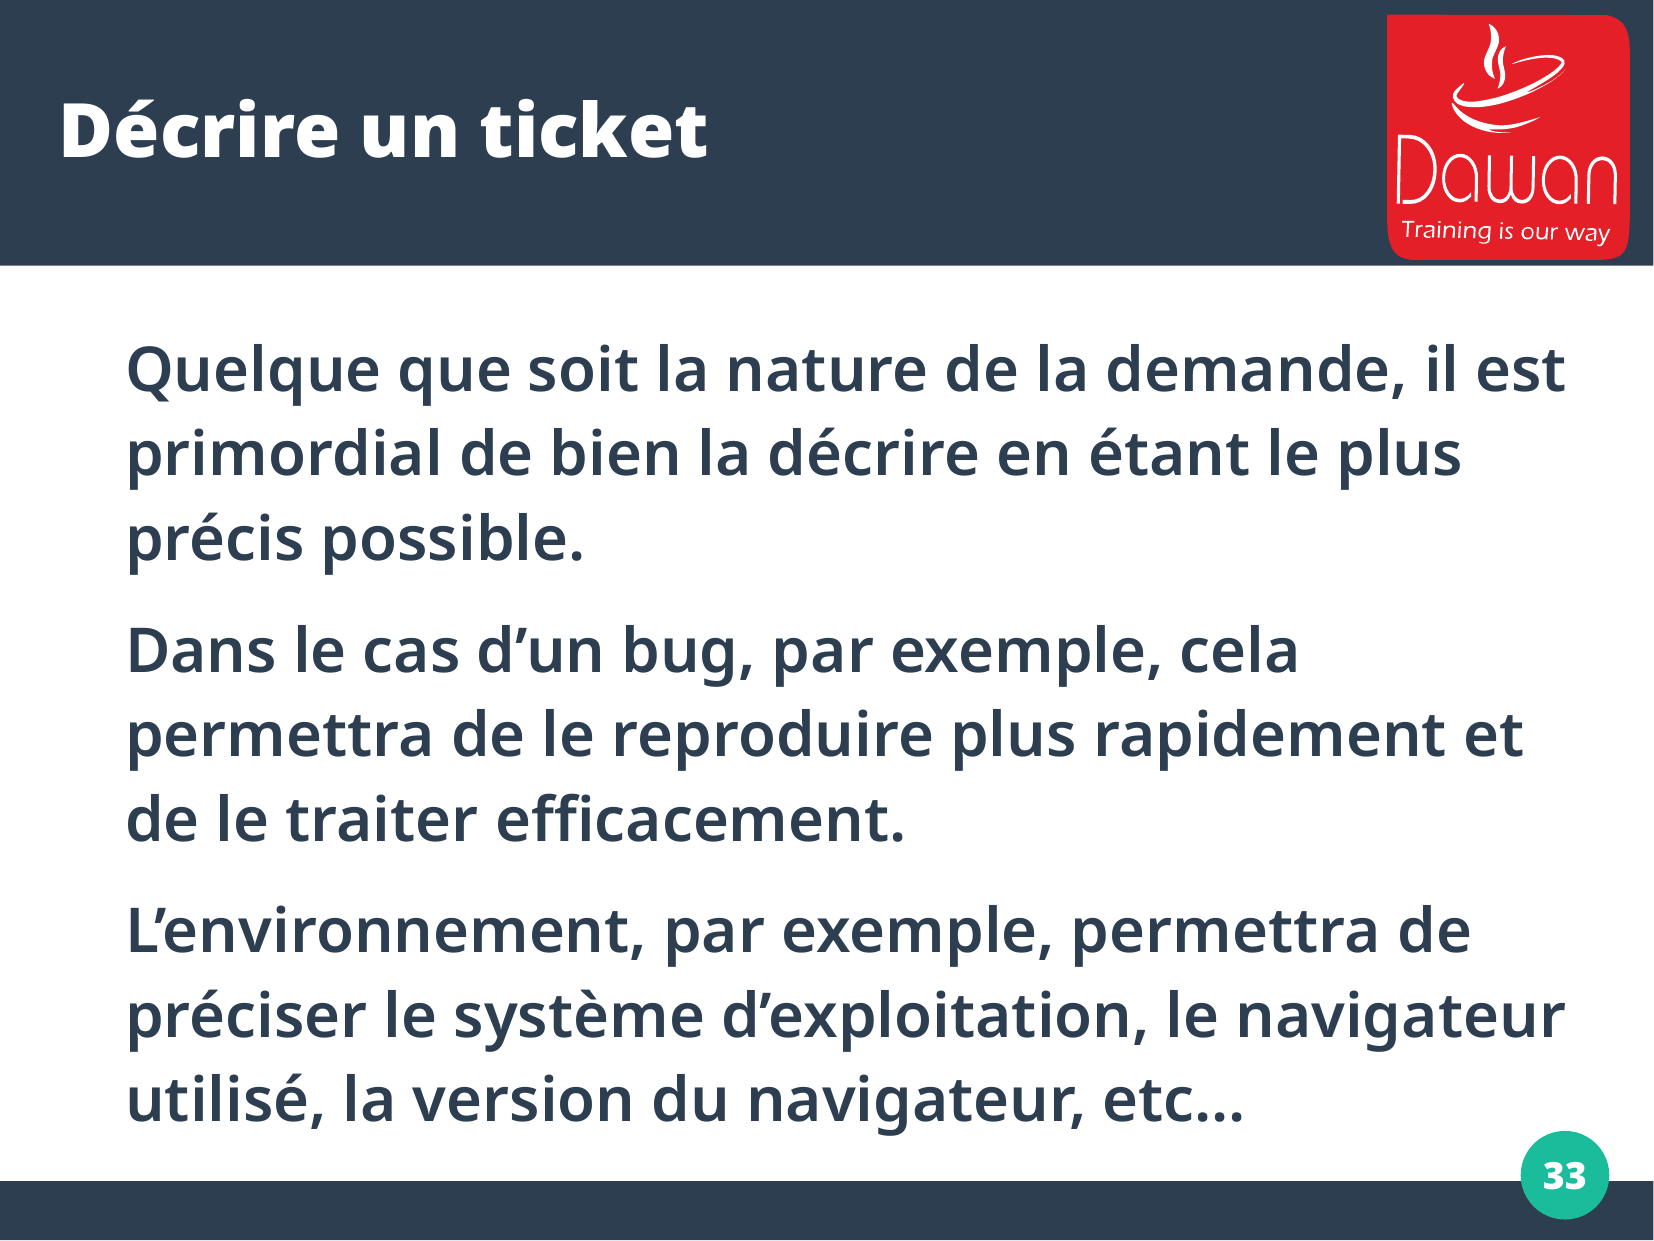

# Décrire un ticket
Quelque que soit la nature de la demande, il est primordial de bien la décrire en étant le plus précis possible.
Dans le cas d’un bug, par exemple, cela permettra de le reproduire plus rapidement et de le traiter efficacement.
L’environnement, par exemple, permettra de préciser le système d’exploitation, le navigateur utilisé, la version du navigateur, etc...
33